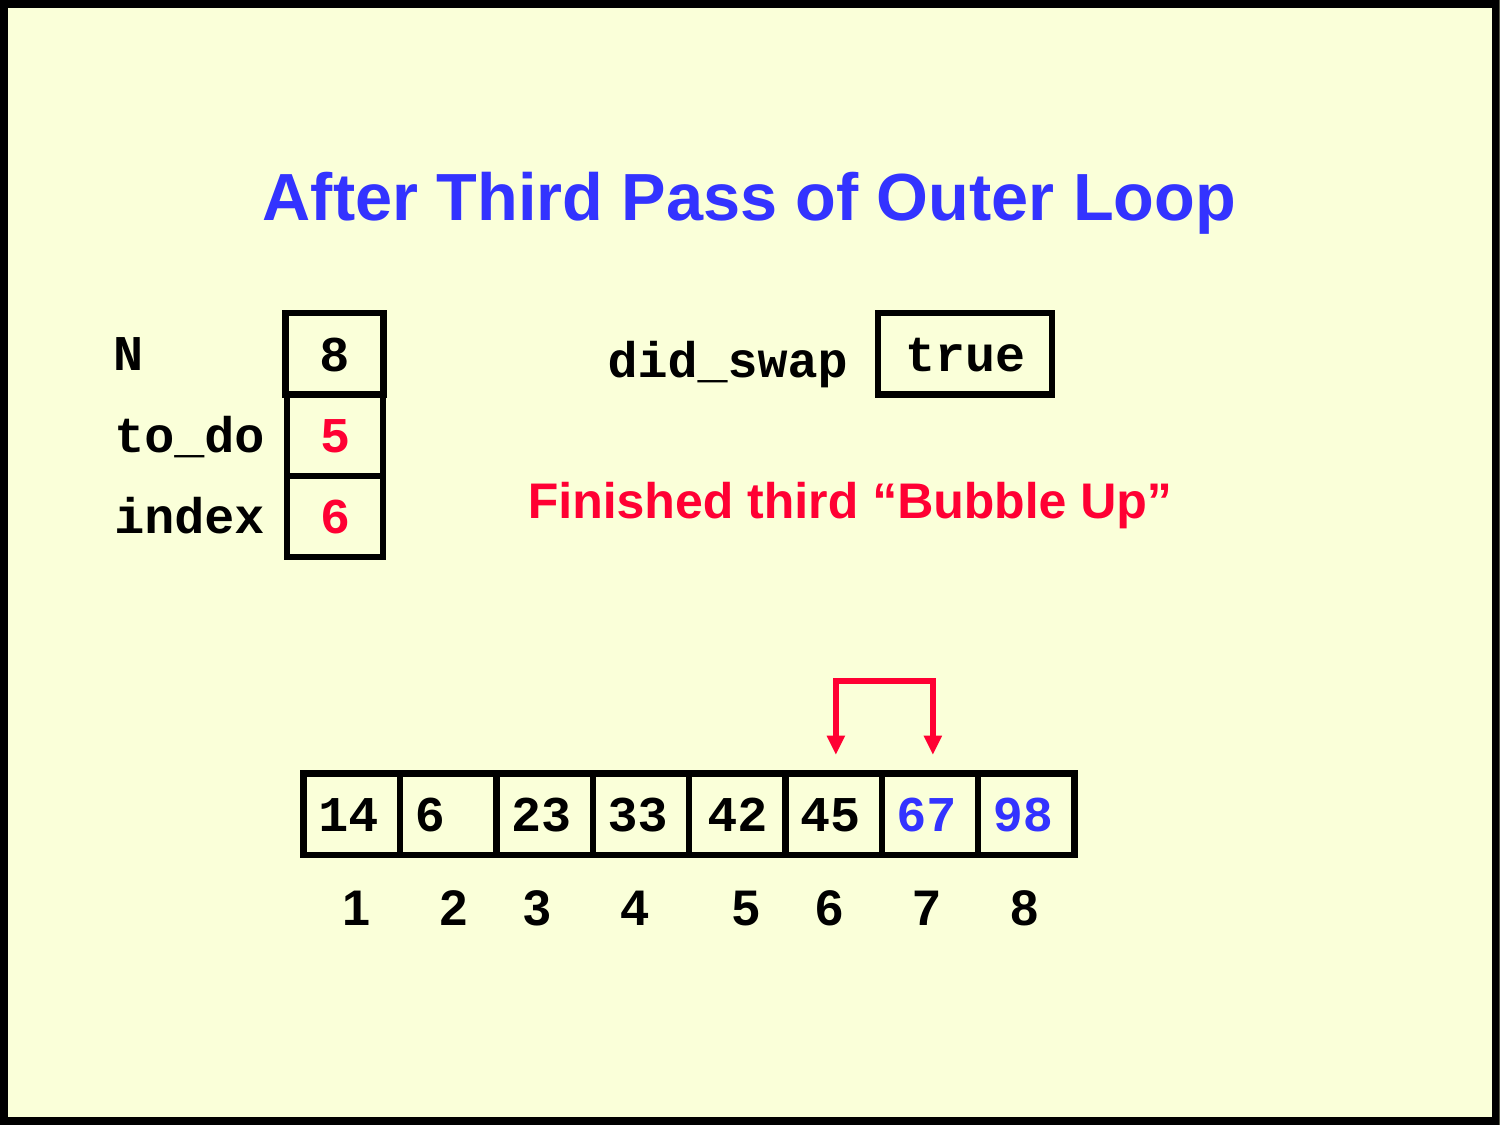

# After Third Pass of Outer Loop
N
8
true
did_swap
to_do
5
Finished third “Bubble Up”
index
6
14
6
23
33
42
45
67
98
1 2 3 4 5 6 7 8